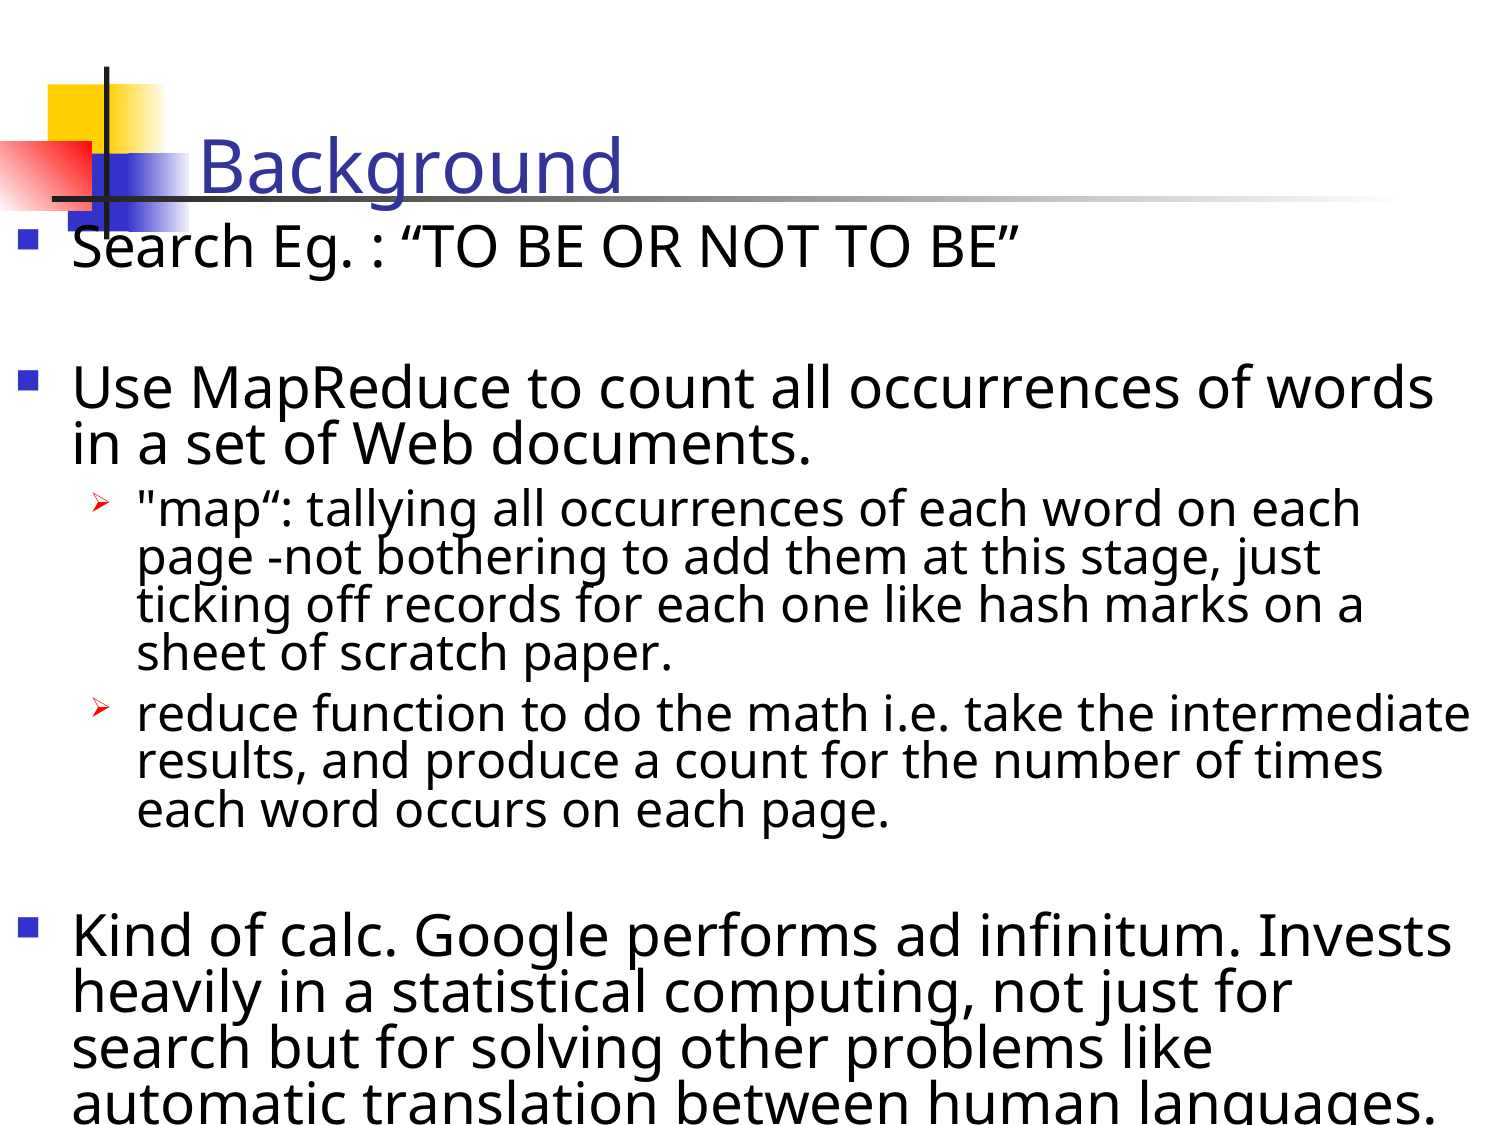

Background
Search Eg. : “TO BE OR NOT TO BE”
Use MapReduce to count all occurrences of words in a set of Web documents.
"map“: tallying all occurrences of each word on each page -not bothering to add them at this stage, just ticking off records for each one like hash marks on a sheet of scratch paper.
reduce function to do the math i.e. take the intermediate results, and produce a count for the number of times each word occurs on each page.
Kind of calc. Google performs ad infinitum. Invests heavily in a statistical computing, not just for search but for solving other problems like automatic translation between human languages.